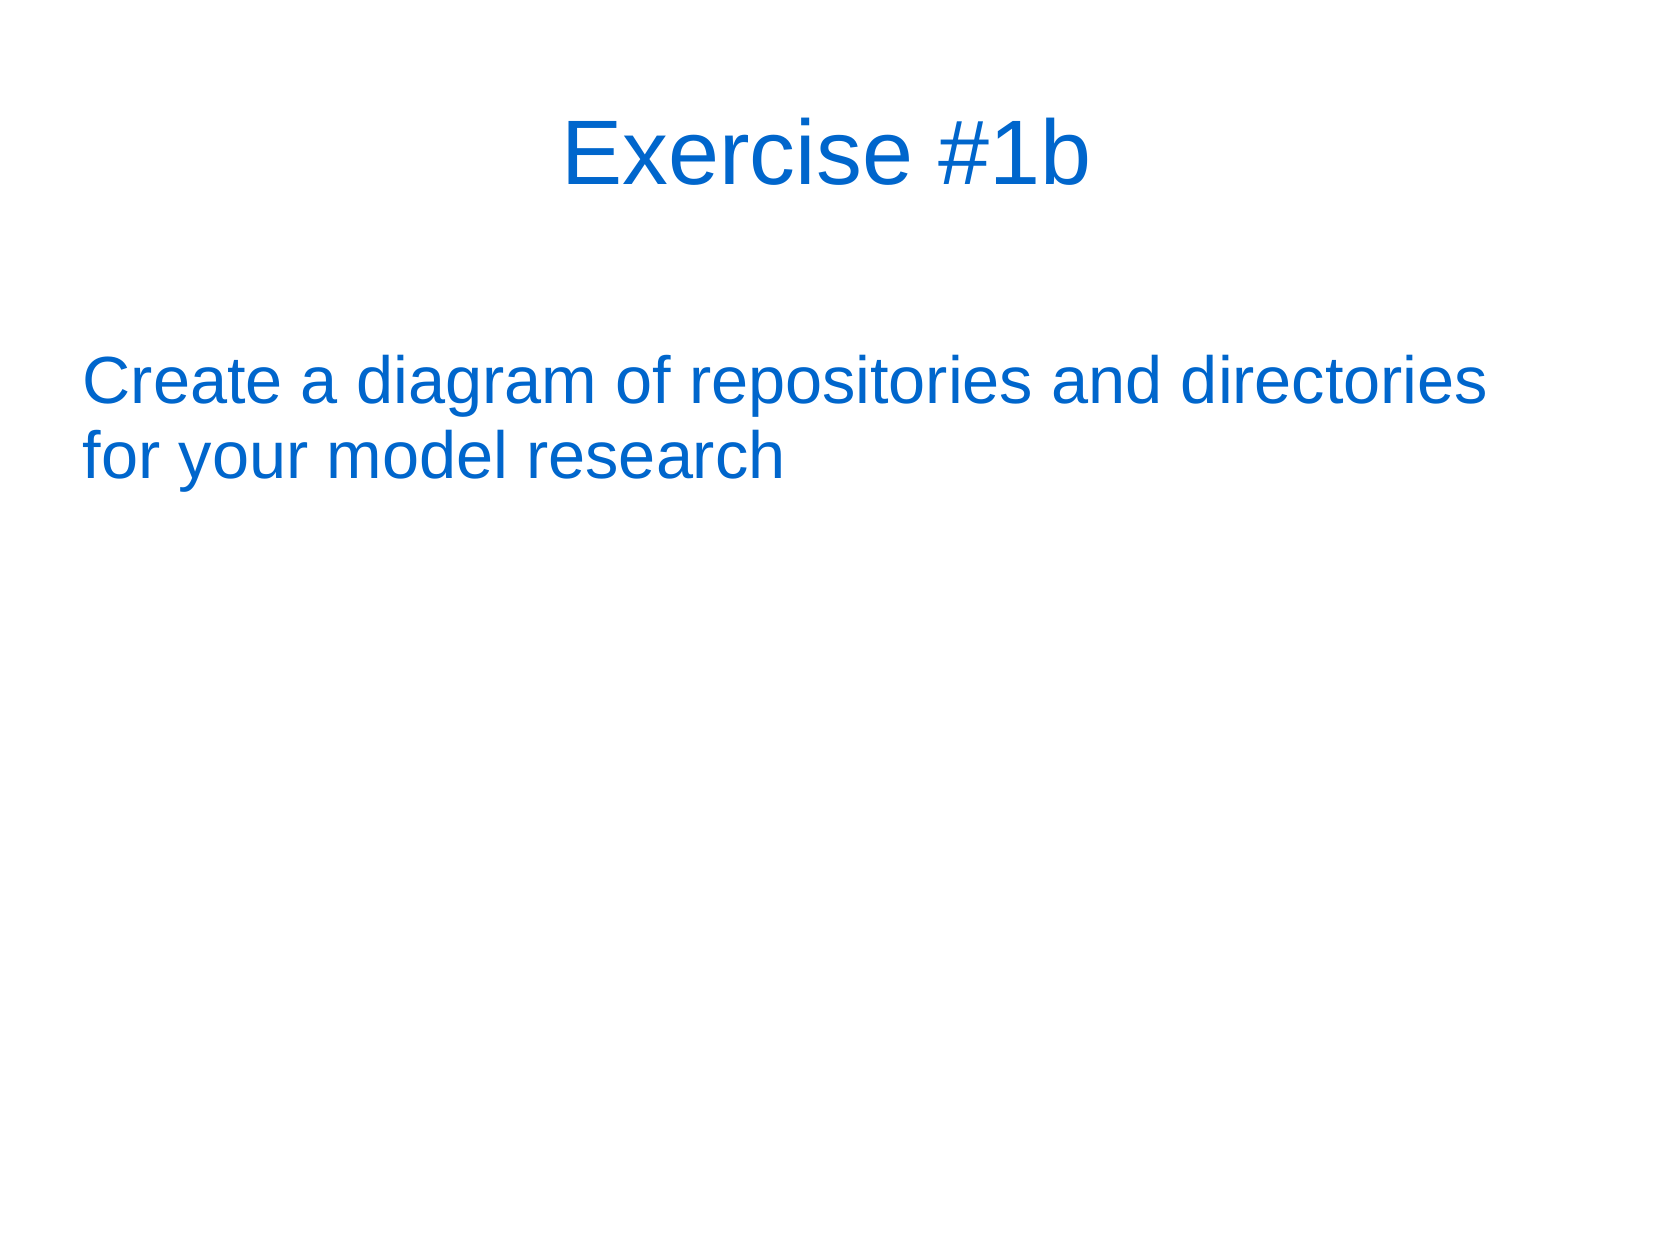

# Exercise #1b
Create a diagram of repositories and directories for your model research